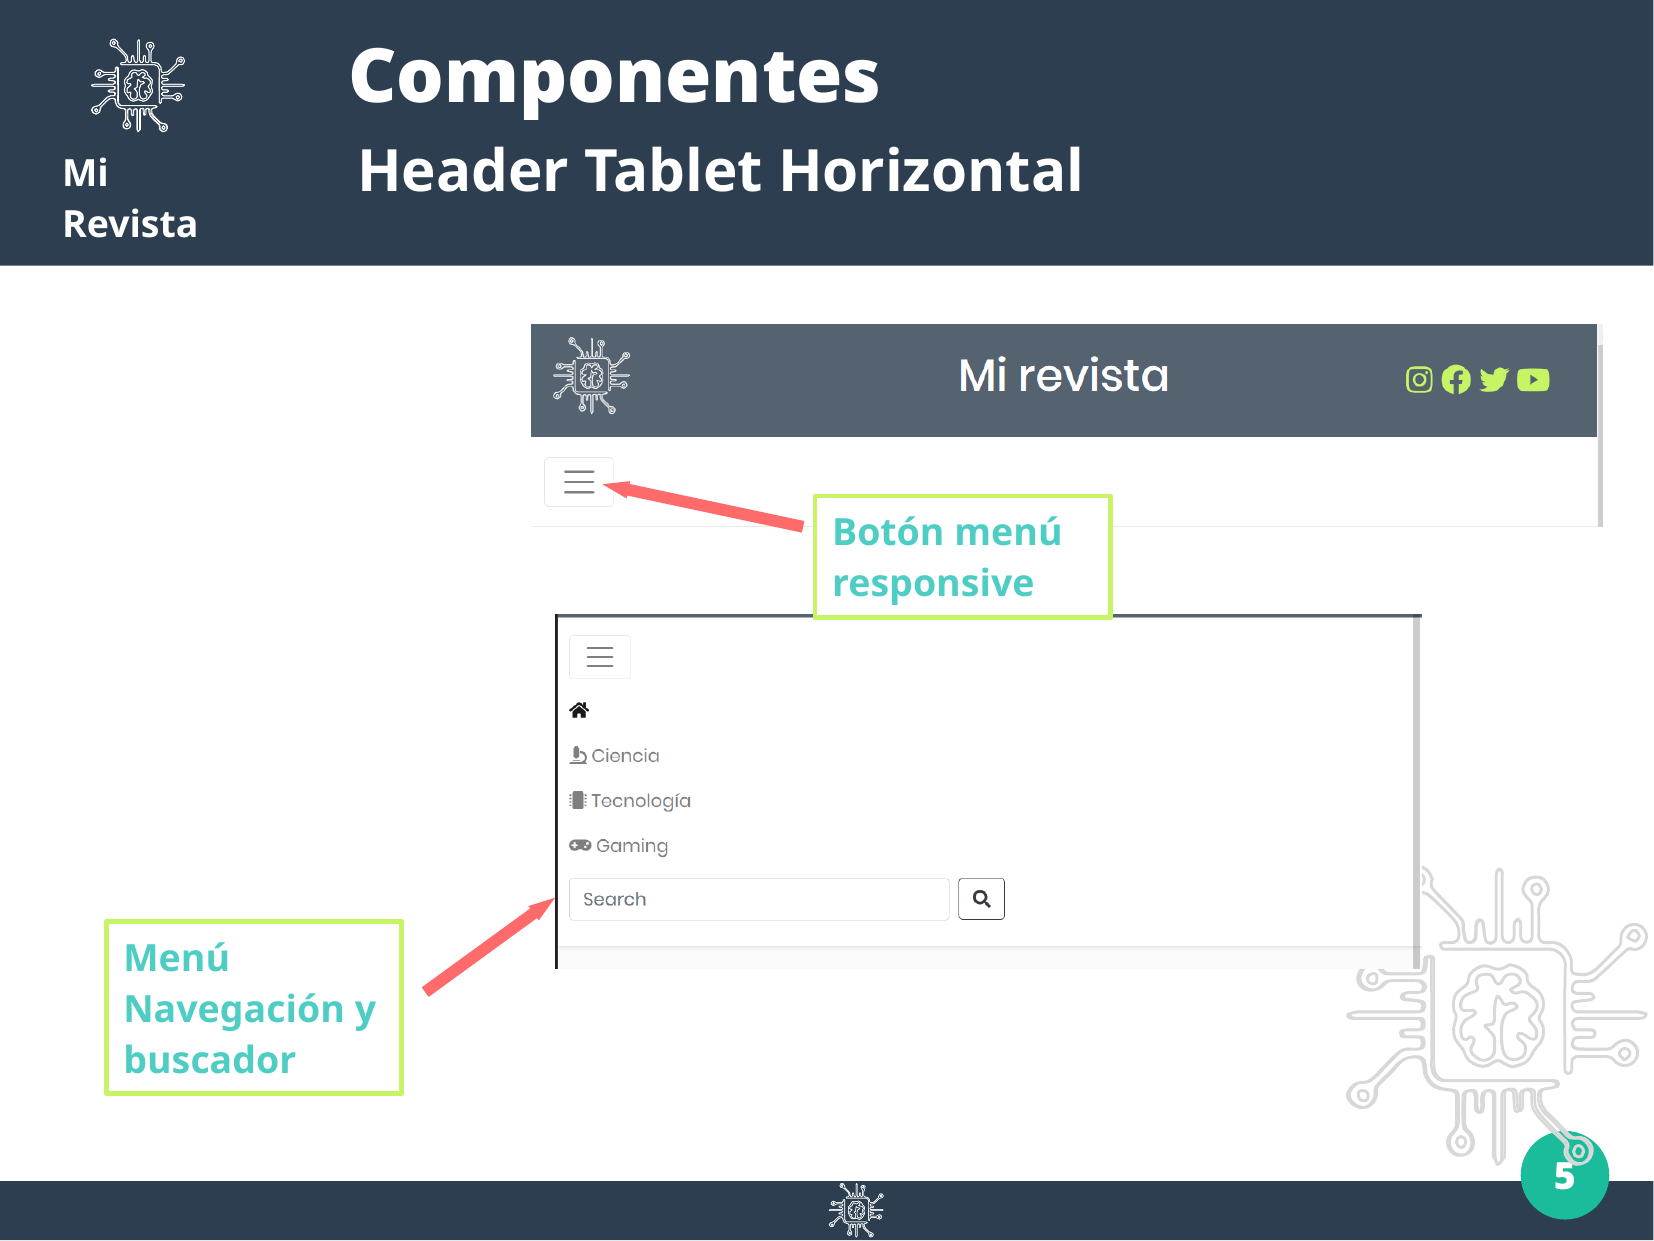

# Componentes
Header Tablet Horizontal
Mi Revista
Botón menú responsive
Menú Navegación y buscador
5